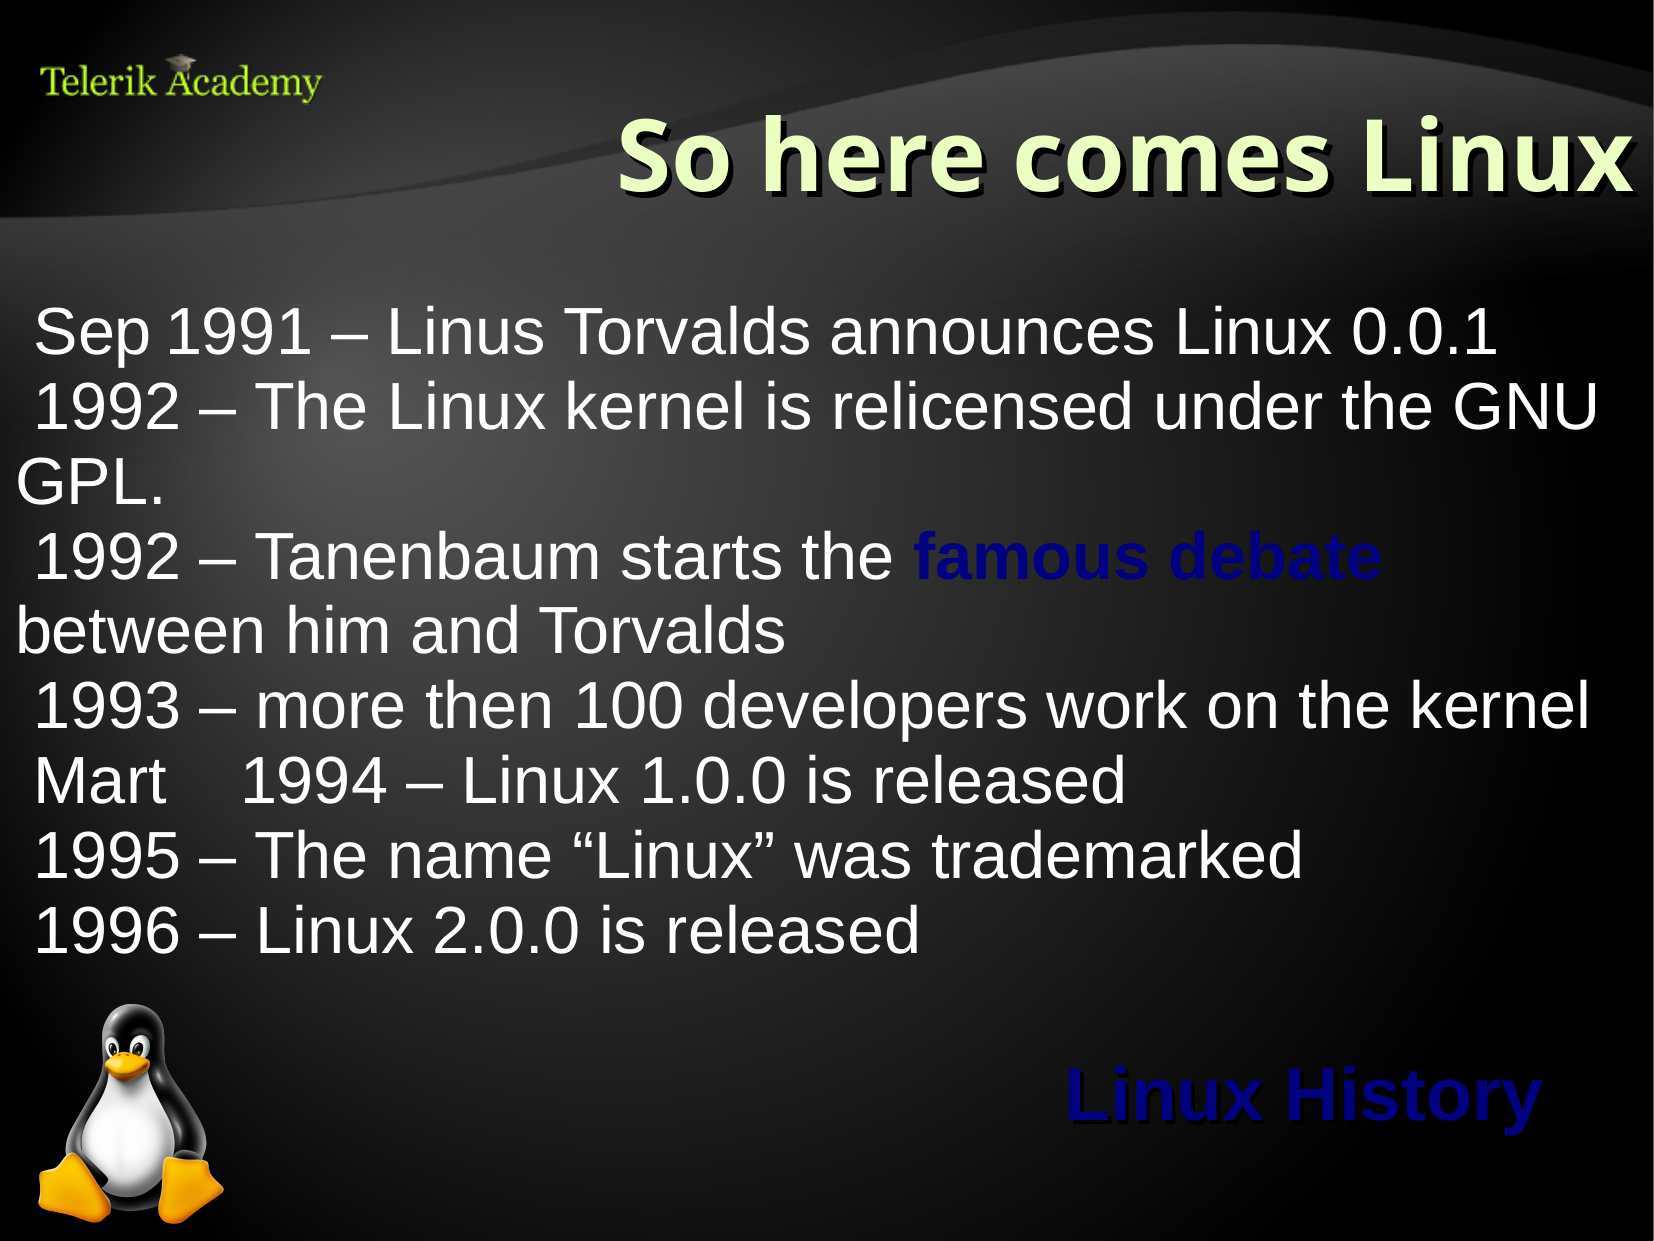

# So here comes Linux
 Sep	1991 – Linus Torvalds announces Linux 0.0.1
 1992 – The Linux kernel is relicensed under the GNU GPL.
 1992 – Tanenbaum starts the famous debate between him and Torvalds
 1993 – more then 100 developers work on the kernel
 Mart	1994 – Linux 1.0.0 is released
 1995 – The name “Linux” was trademarked
 1996 – Linux 2.0.0 is released
Linux History